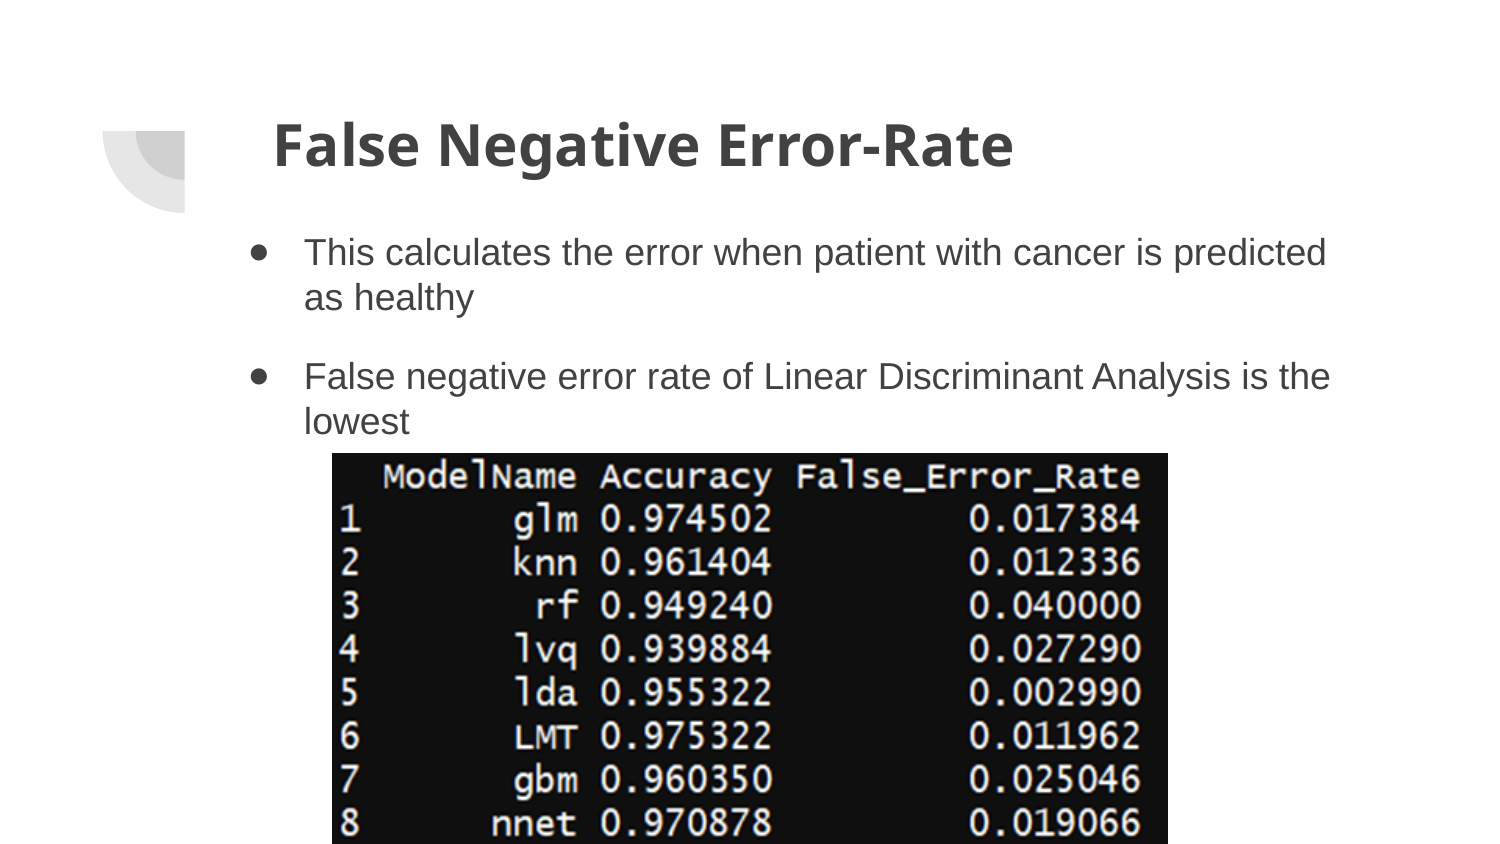

# False Negative Error-Rate
This calculates the error when patient with cancer is predicted as healthy
False negative error rate of Linear Discriminant Analysis is the lowest